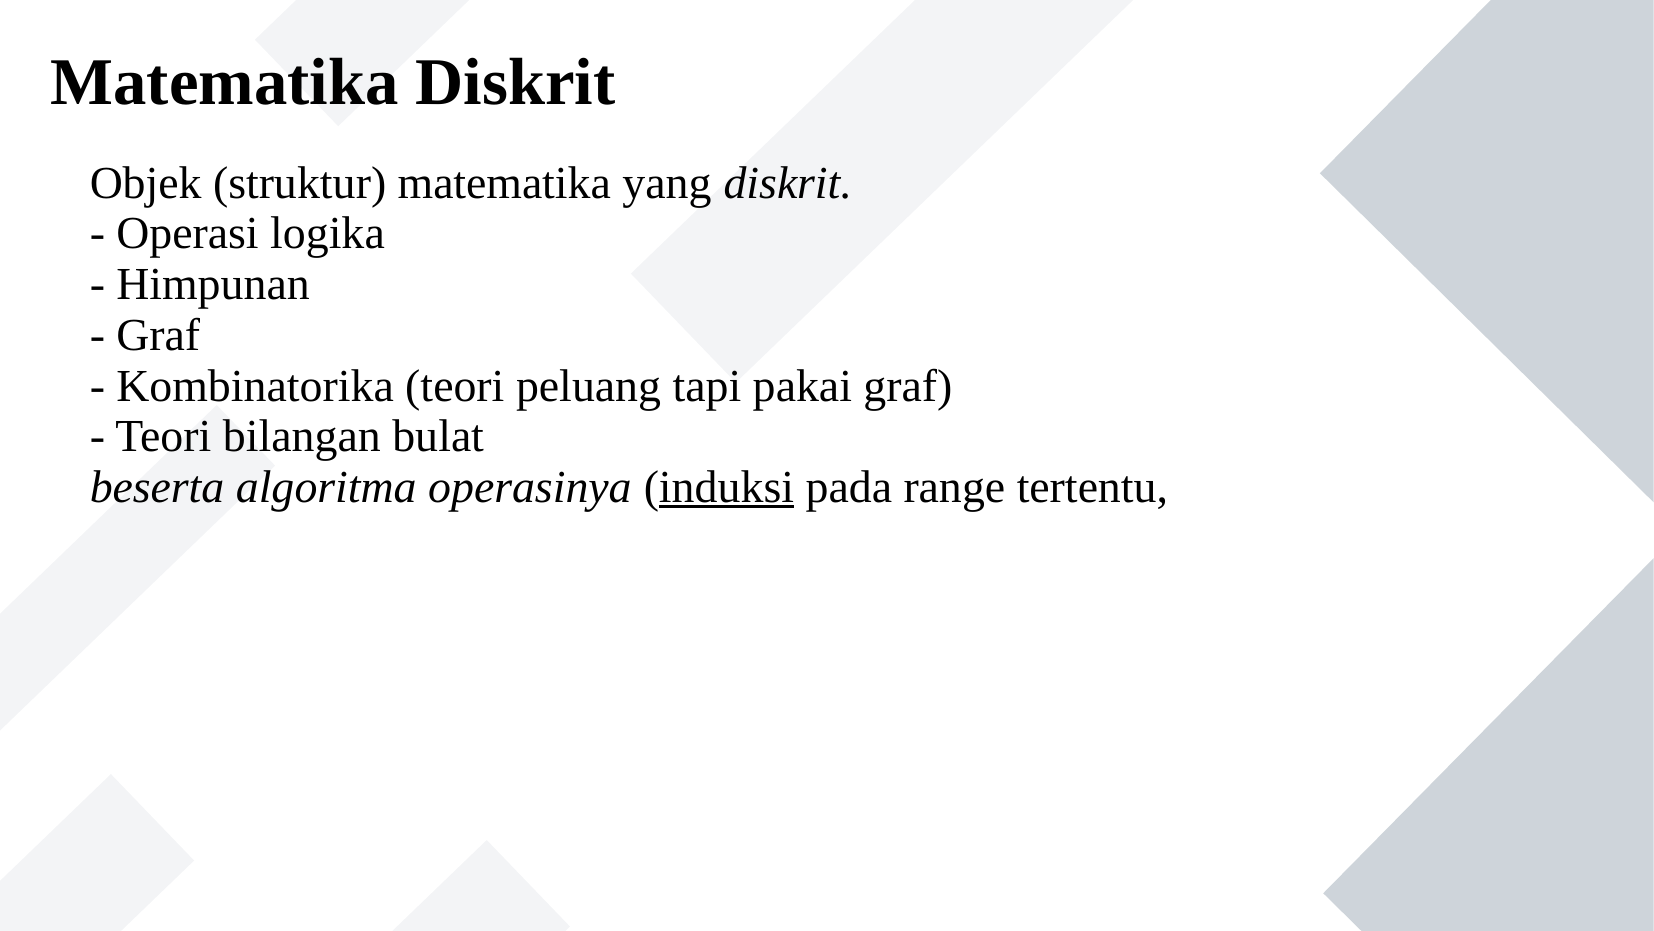

Matematika Diskrit
Objek (struktur) matematika yang diskrit.
- Operasi logika
- Himpunan
- Graf
- Kombinatorika (teori peluang tapi pakai graf)
- Teori bilangan bulat
beserta algoritma operasinya (induksi pada range tertentu,